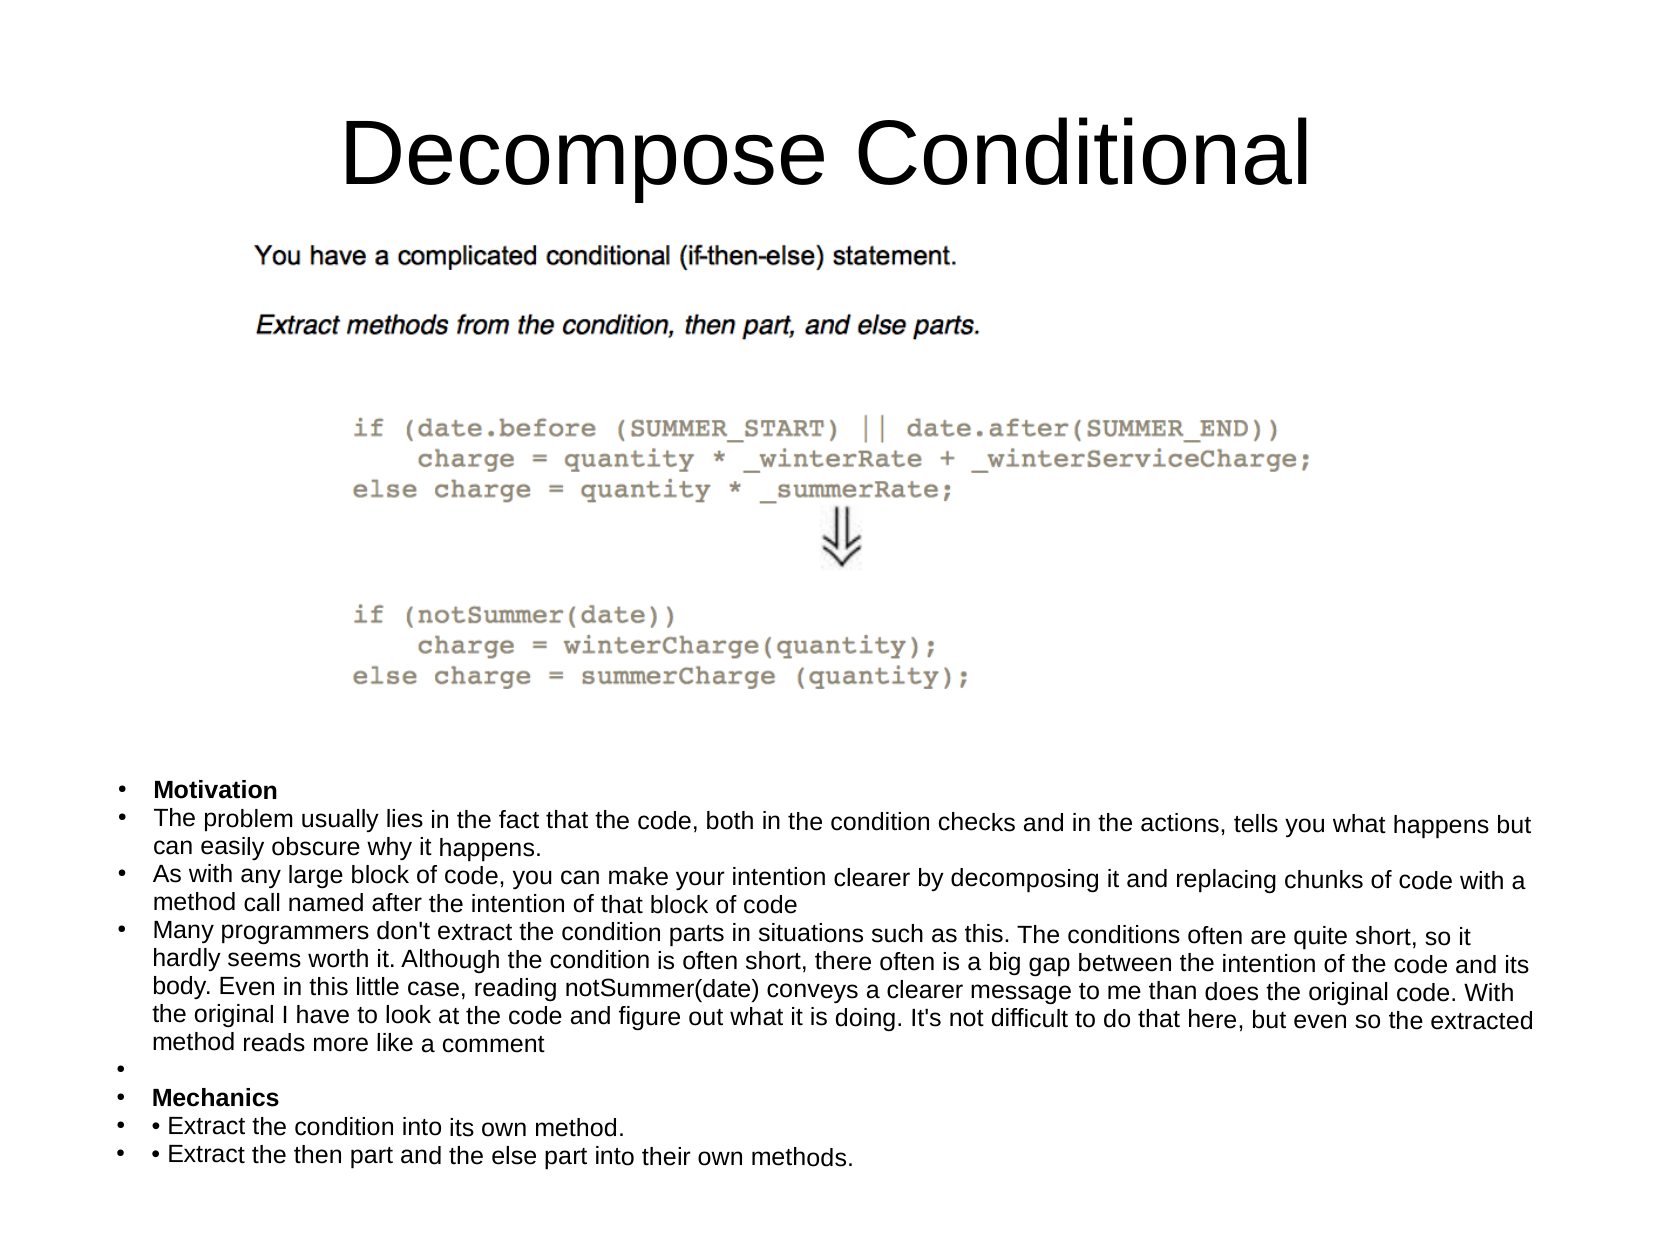

# Decompose Conditional
Motivation
The problem usually lies in the fact that the code, both in the condition checks and in the actions, tells you what happens but can easily obscure why it happens.
As with any large block of code, you can make your intention clearer by decomposing it and replacing chunks of code with a method call named after the intention of that block of code
Many programmers don't extract the condition parts in situations such as this. The conditions often are quite short, so it hardly seems worth it. Although the condition is often short, there often is a big gap between the intention of the code and its body. Even in this little case, reading notSummer(date) conveys a clearer message to me than does the original code. With the original I have to look at the code and figure out what it is doing. It's not difficult to do that here, but even so the extracted method reads more like a comment
Mechanics
• Extract the condition into its own method.
• Extract the then part and the else part into their own methods.